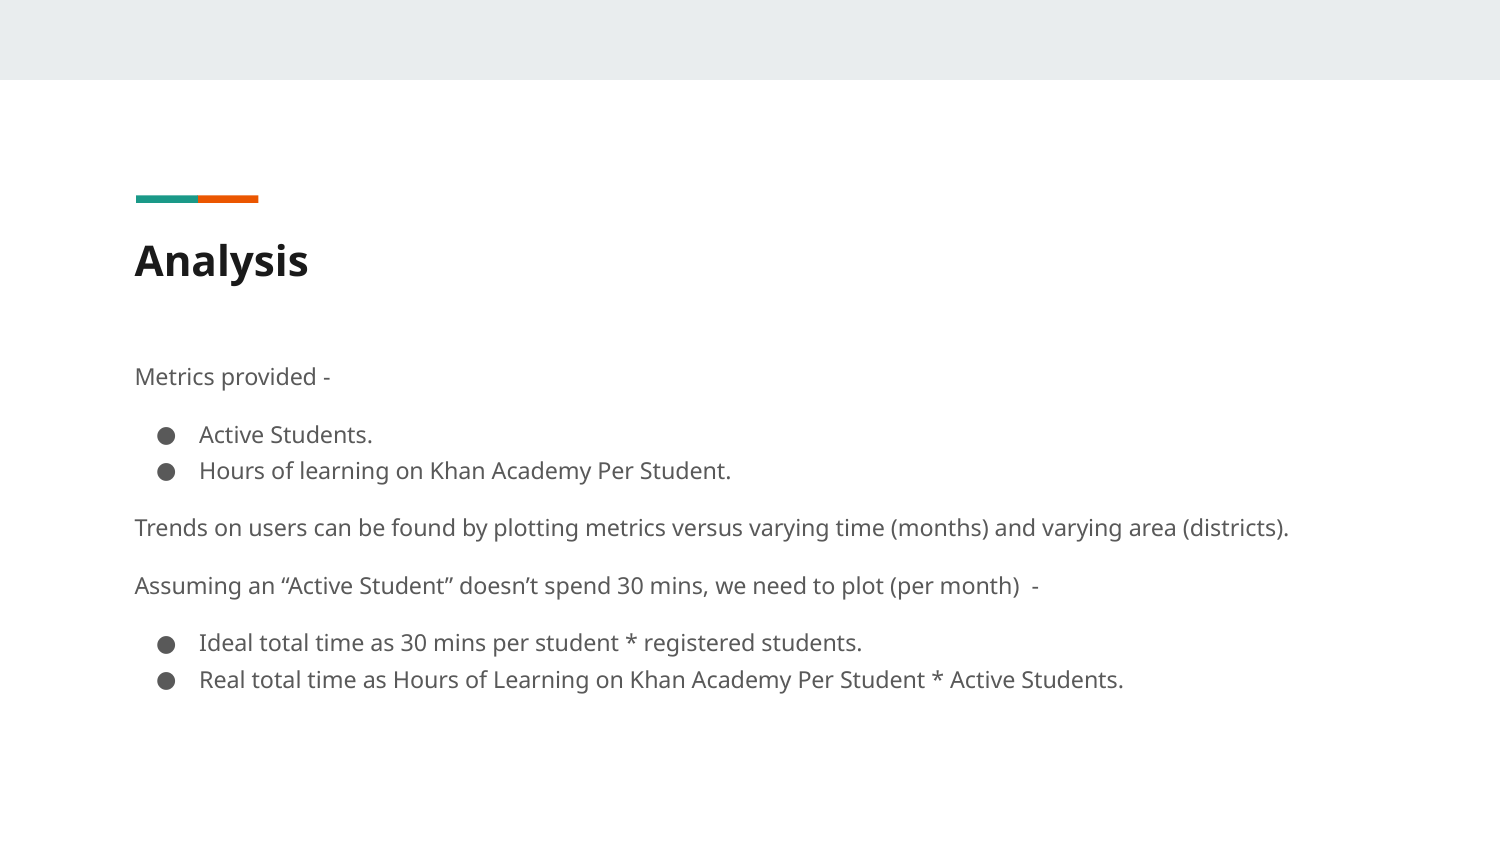

Analysis
# Metrics provided -
Active Students.
Hours of learning on Khan Academy Per Student.
Trends on users can be found by plotting metrics versus varying time (months) and varying area (districts).
Assuming an “Active Student” doesn’t spend 30 mins, we need to plot (per month) -
Ideal total time as 30 mins per student * registered students.
Real total time as Hours of Learning on Khan Academy Per Student * Active Students.